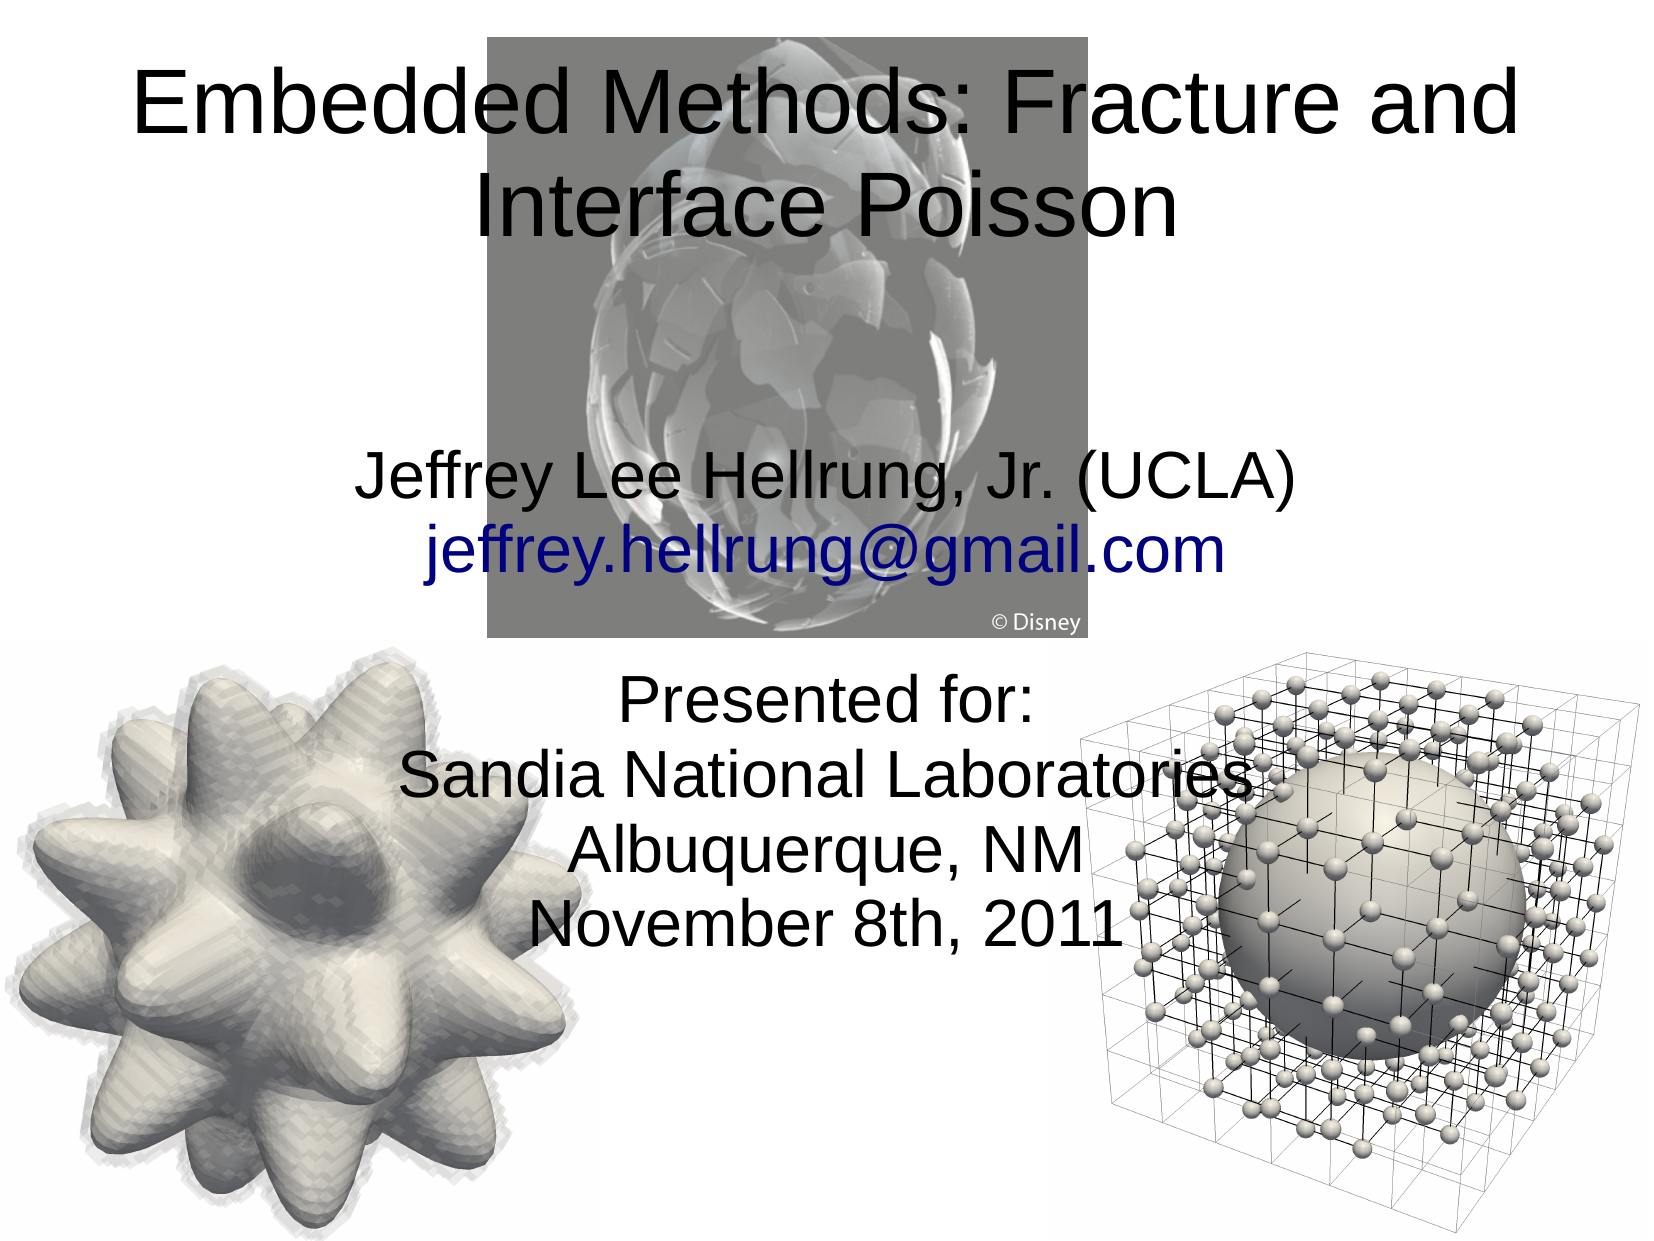

# Embedded Methods: Fracture and Interface Poisson
Jeffrey Lee Hellrung, Jr. (UCLA)
jeffrey.hellrung@gmail.com
Presented for:
Sandia National Laboratories
Albuquerque, NM
November 8th, 2011